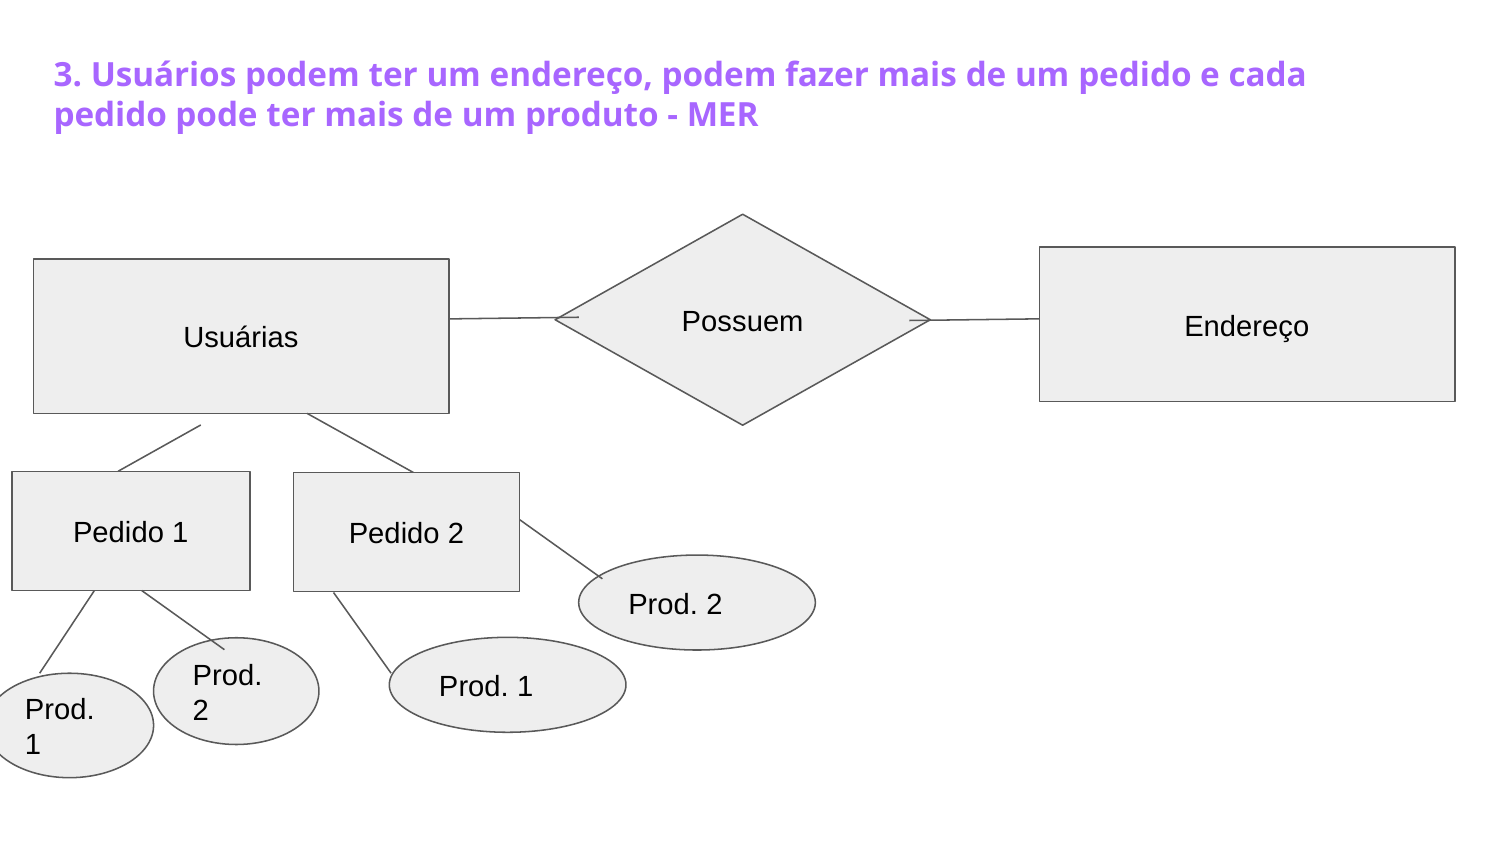

3. Usuários podem ter um endereço, podem fazer mais de um pedido e cada pedido pode ter mais de um produto - MER
Possuem
Endereço
Usuárias
Pedido 1
Pedido 2
Prod. 2
Prod. 1
Prod. 2
Prod. 1